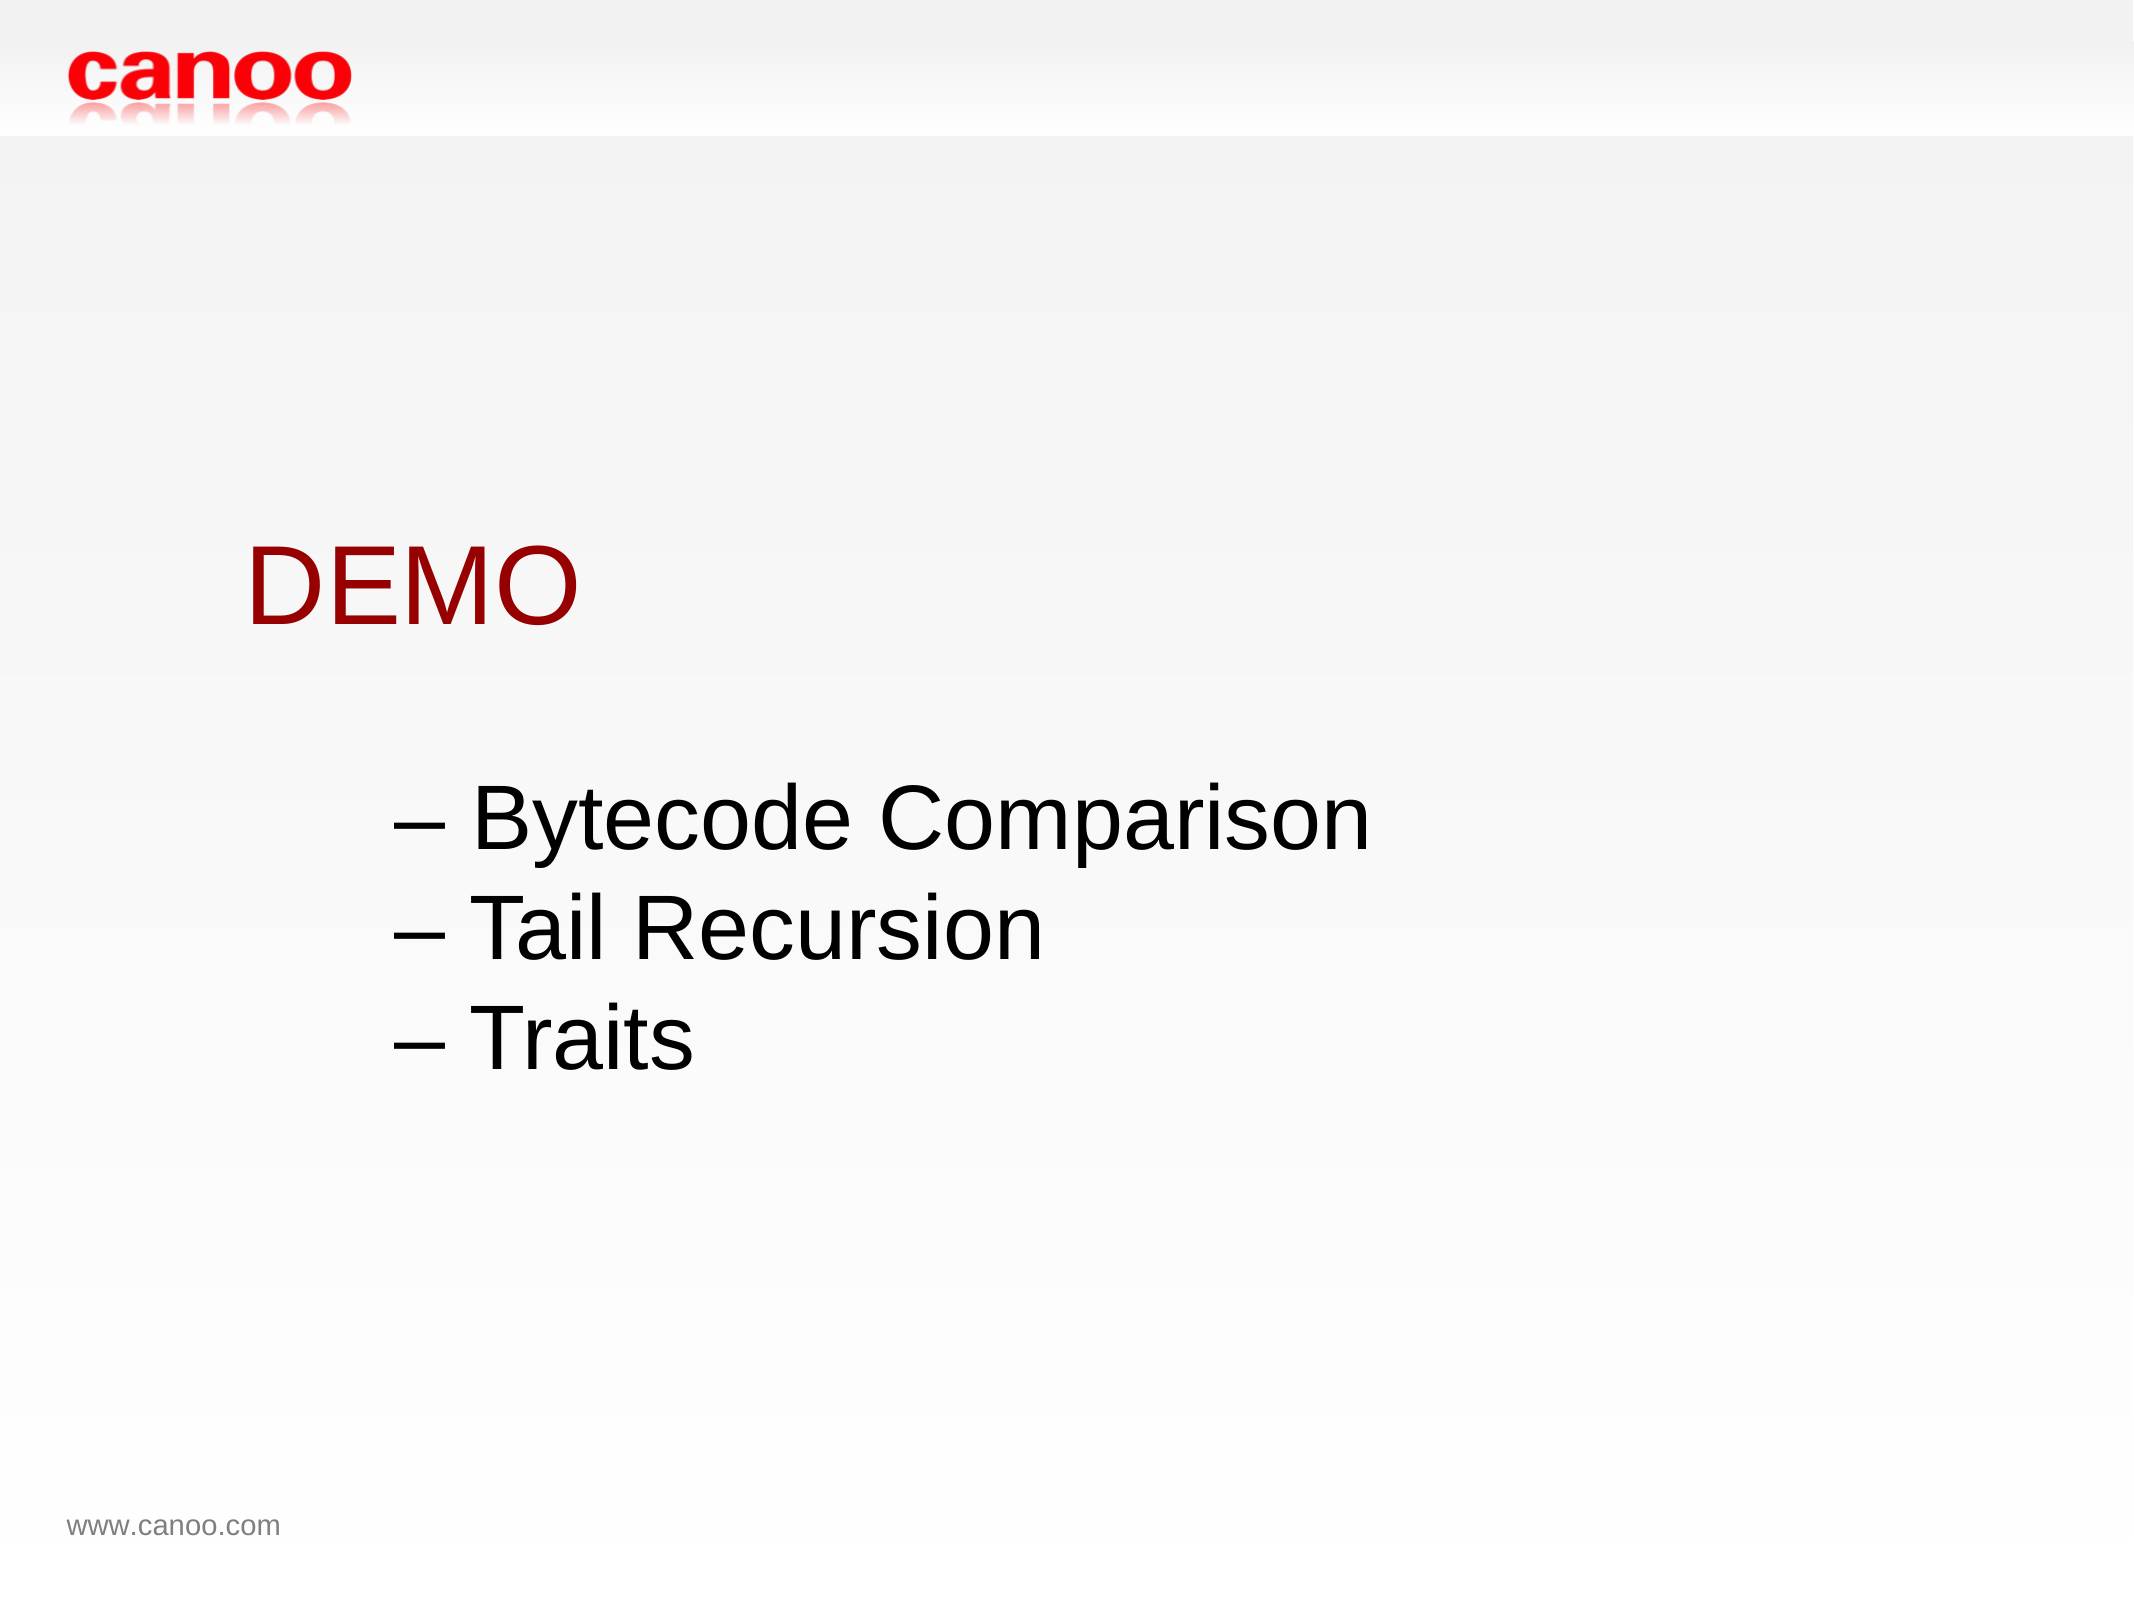

# DEMO – Bytecode Comparison – Tail Recursion – Traits